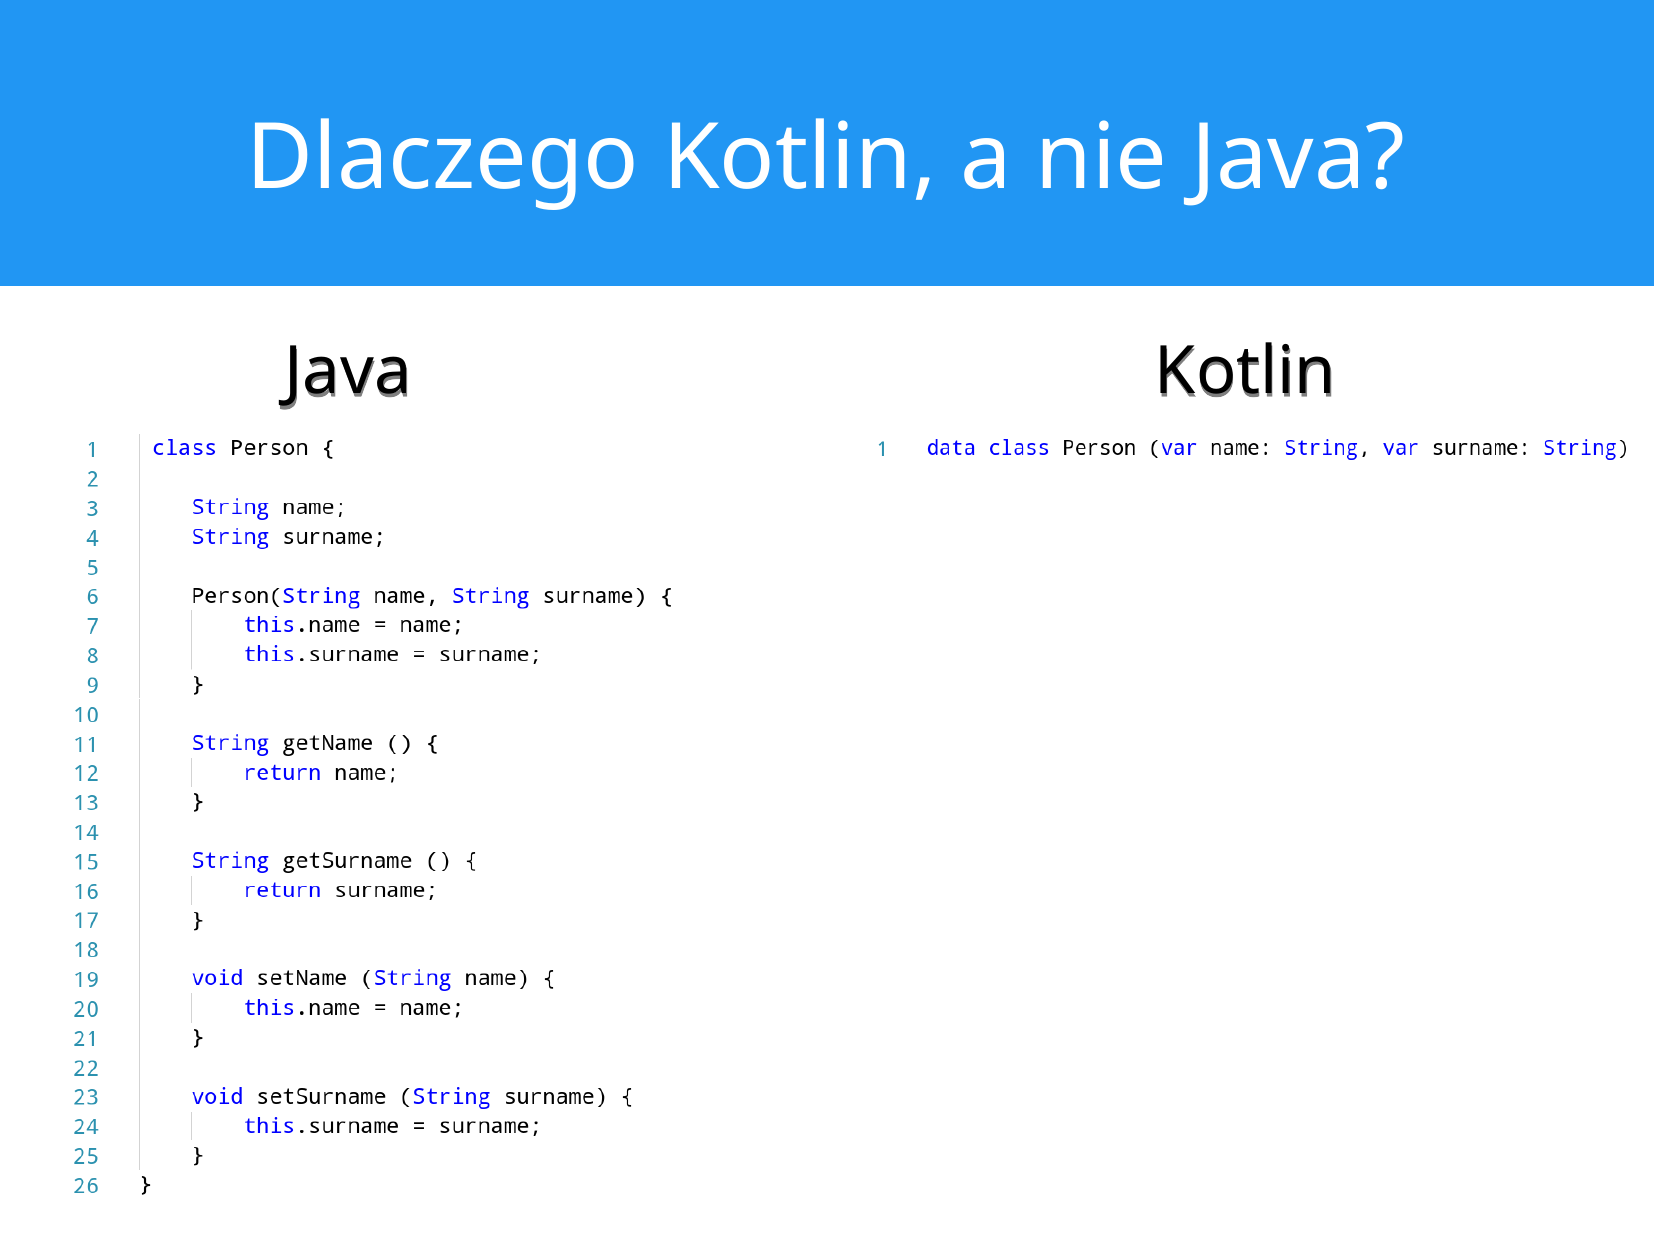

# Dlaczego Kotlin, a nie Java?
Java
Kotlin